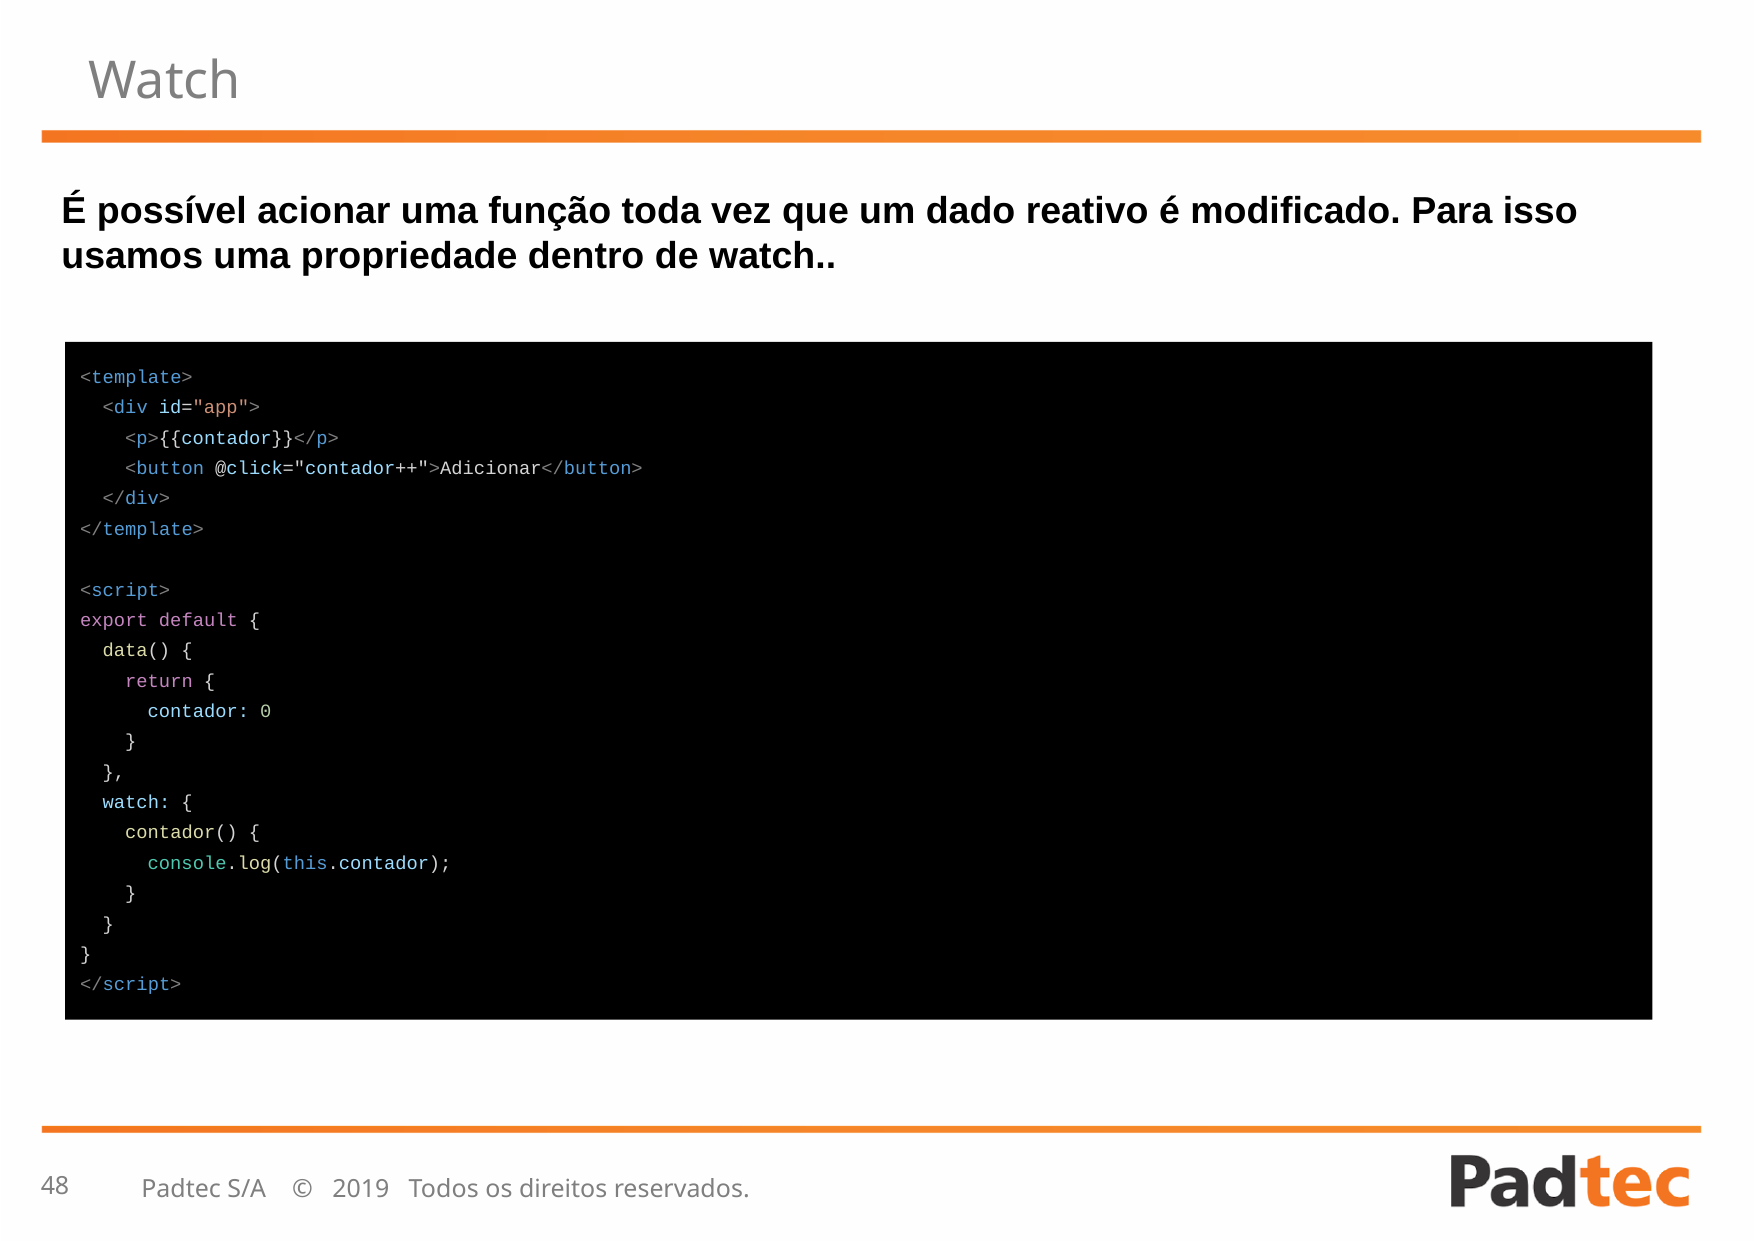

# Watch
É possível acionar uma função toda vez que um dado reativo é modificado. Para isso usamos uma propriedade dentro de watch..
<template>
 <div id="app">
 <p>{{contador}}</p>
 <button @click="contador++">Adicionar</button>
 </div>
</template>
<script>
export default {
 data() {
 return {
 contador: 0
 }
 },
 watch: {
 contador() {
 console.log(this.contador);
 }
 }
}
</script>